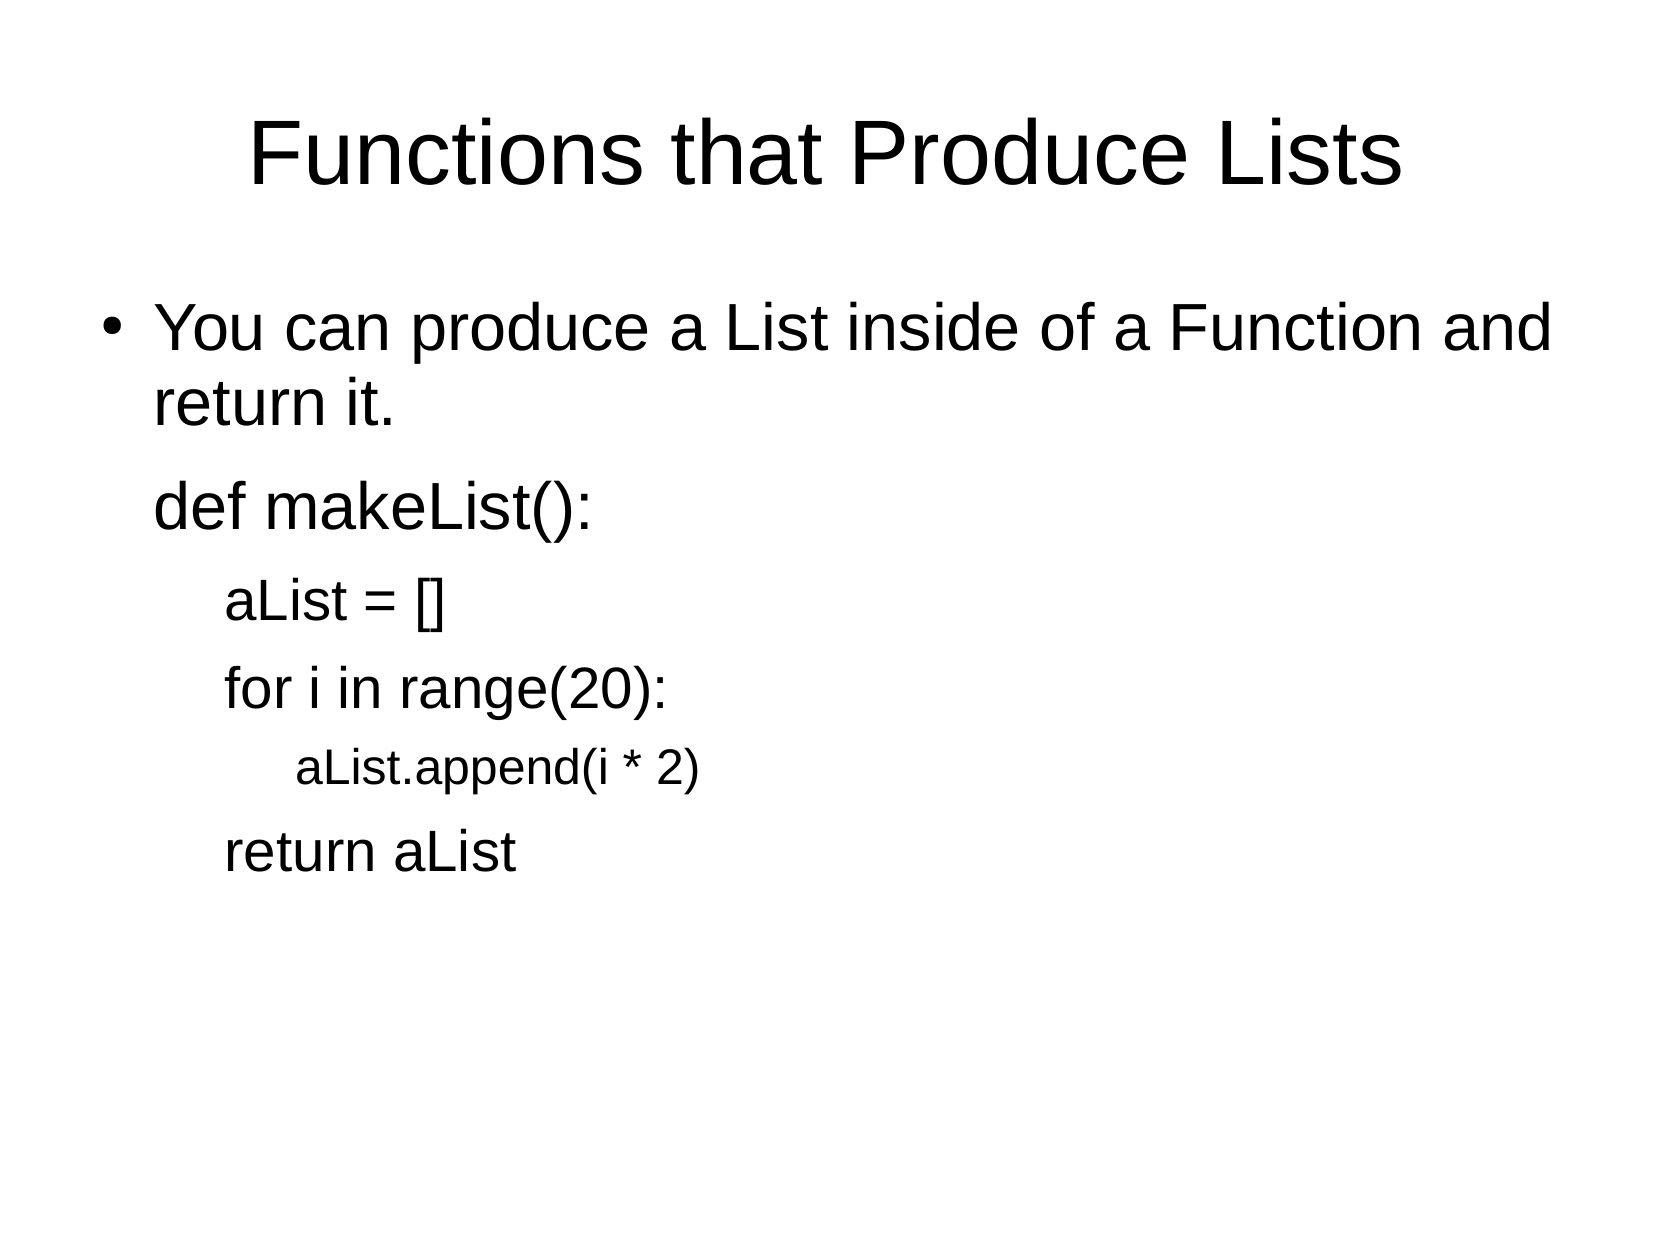

# Functions that Produce Lists
You can produce a List inside of a Function and return it.
def makeList():
aList = []
for i in range(20):
aList.append(i * 2)
return aList